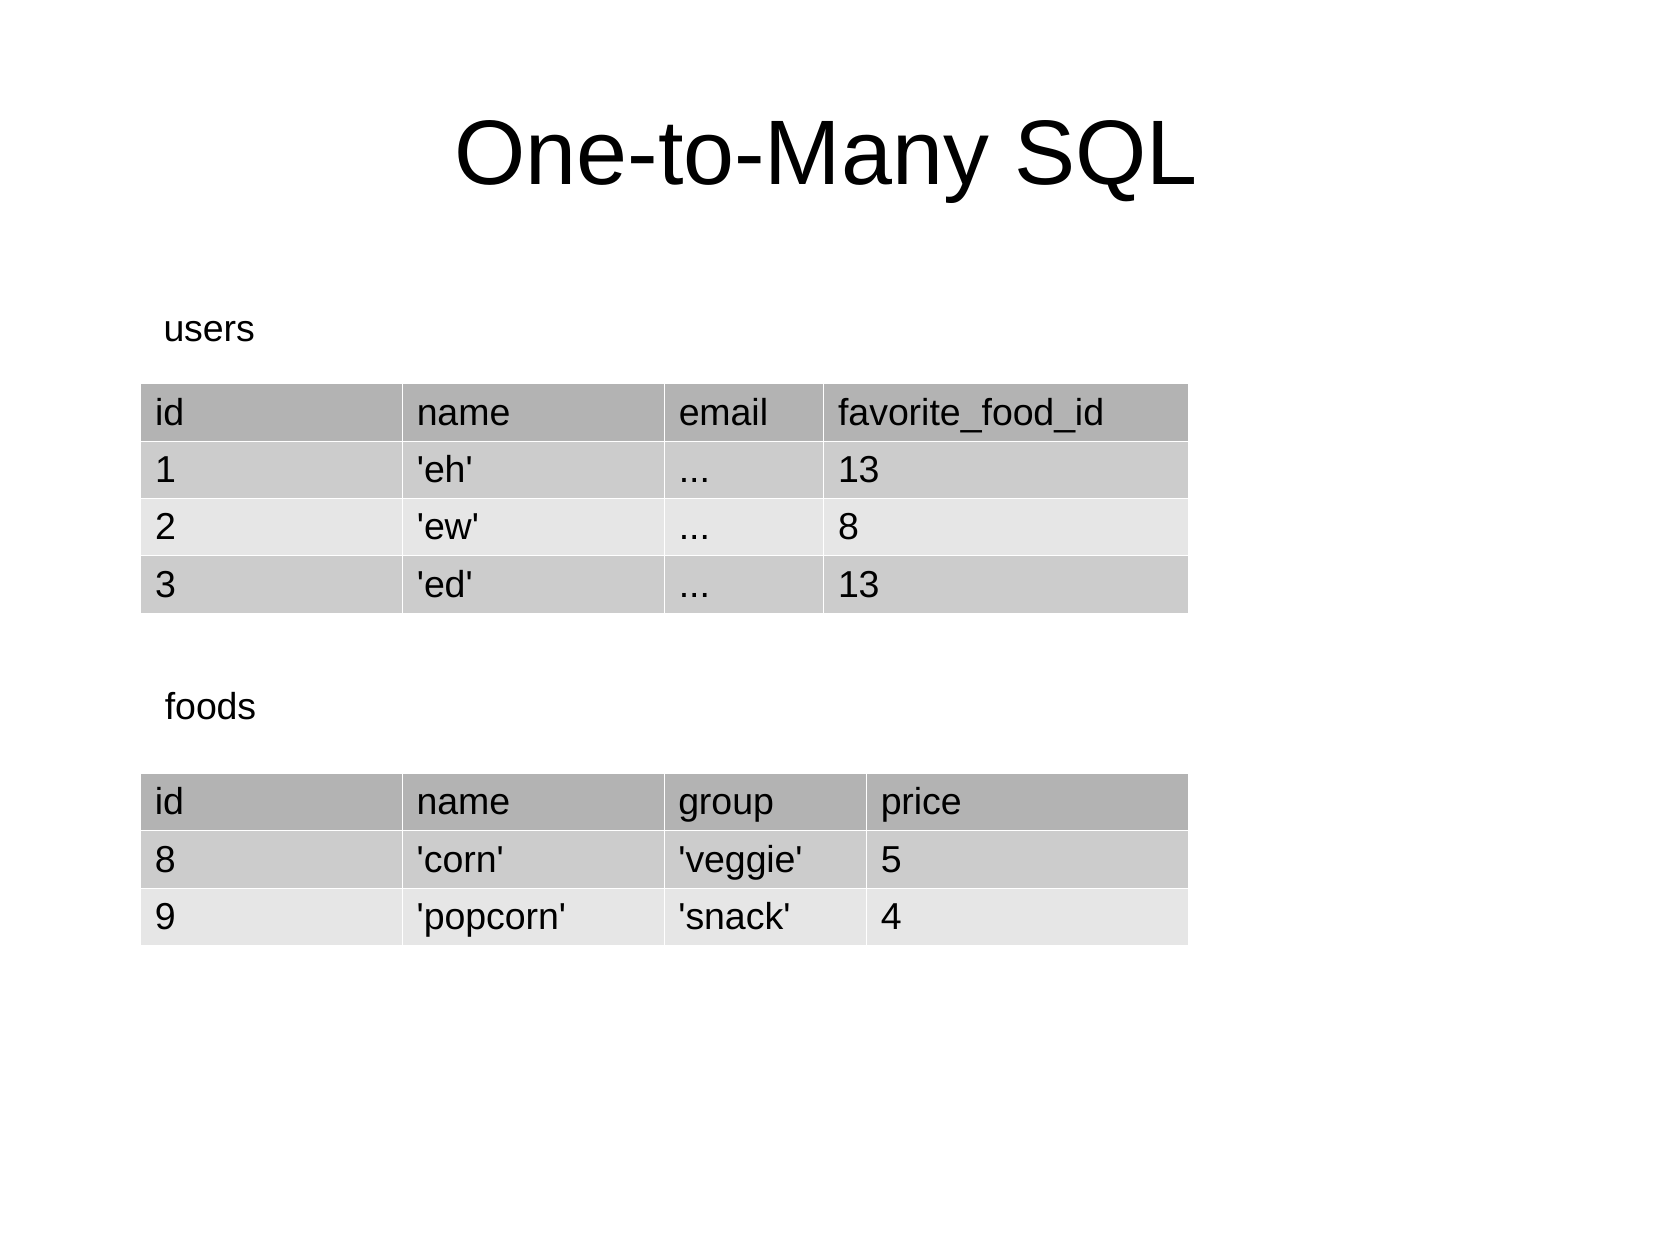

# One-to-Many SQL
users
| id | name | email | favorite\_food\_id |
| --- | --- | --- | --- |
| 1 | 'eh' | ... | 13 |
| 2 | 'ew' | ... | 8 |
| 3 | 'ed' | ... | 13 |
foods
| id | name | group | price |
| --- | --- | --- | --- |
| 8 | 'corn' | 'veggie' | 5 |
| 9 | 'popcorn' | 'snack' | 4 |